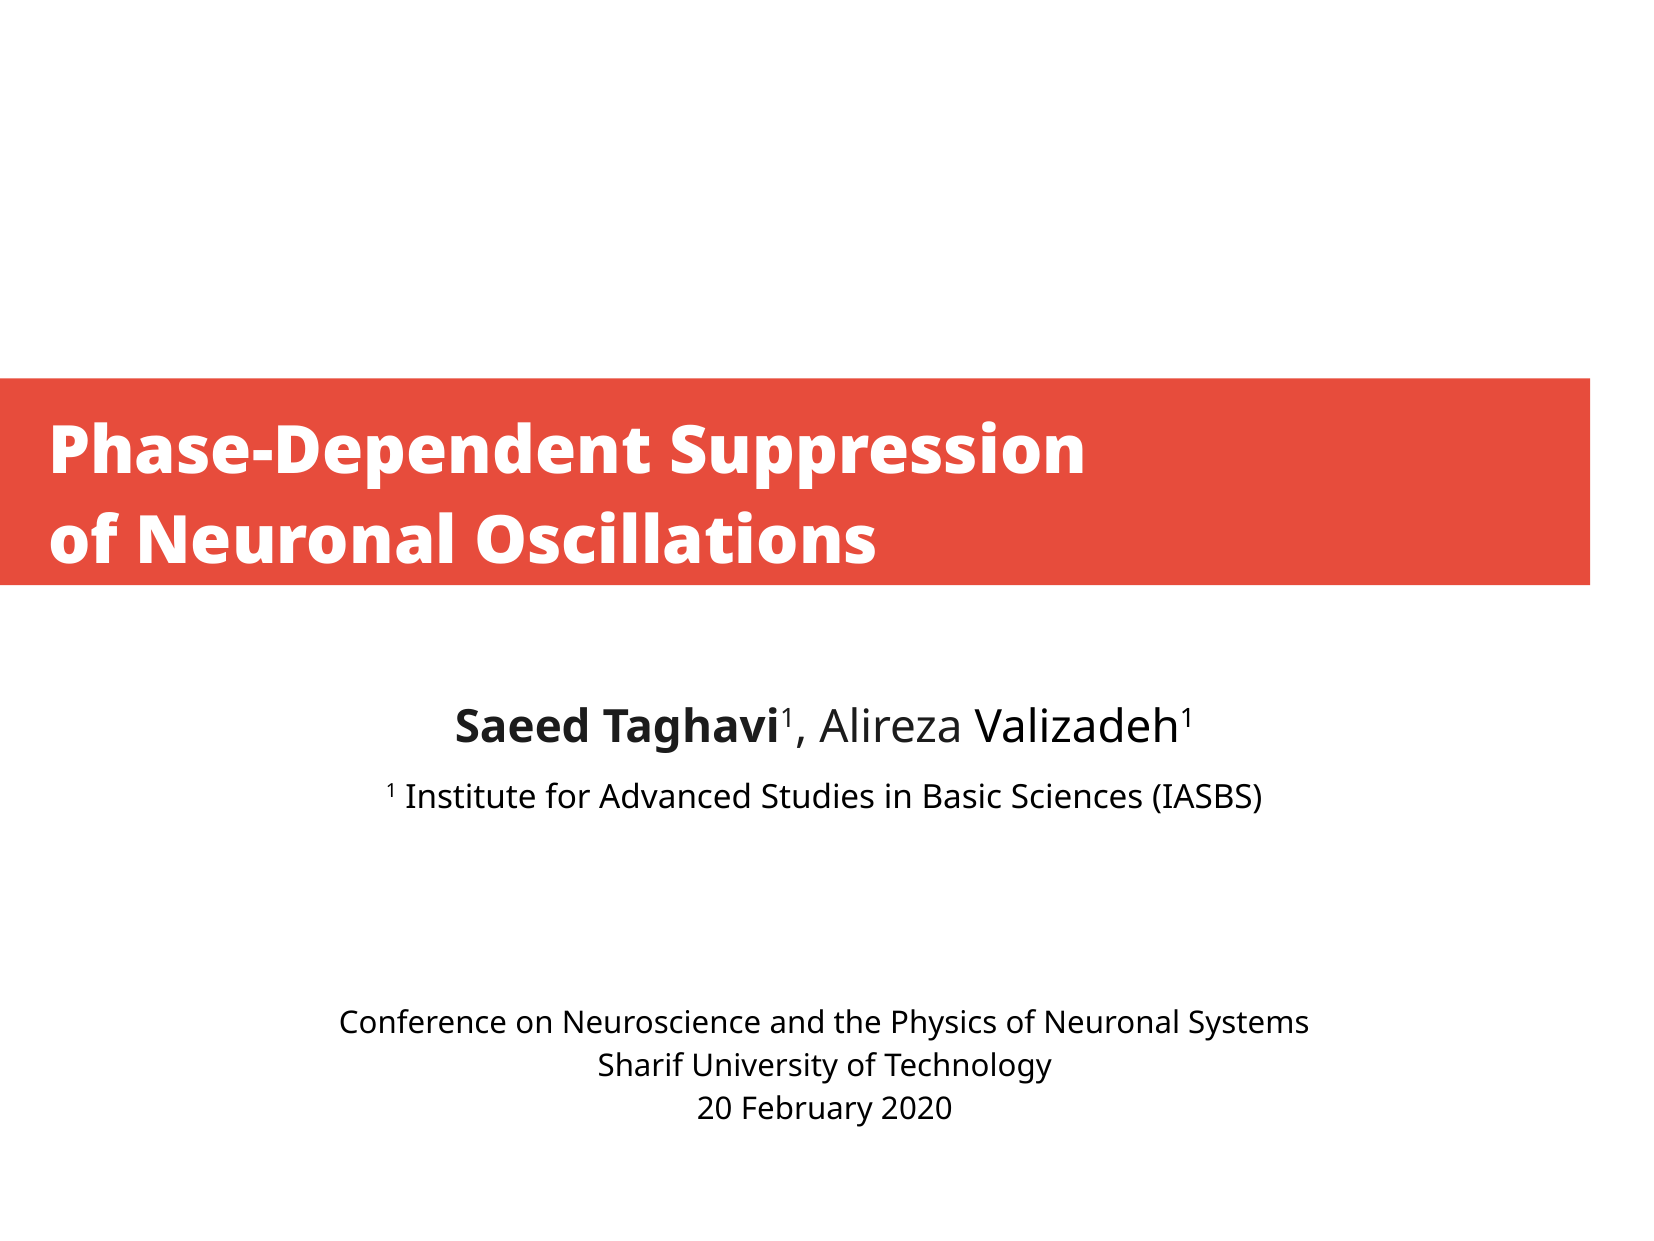

# Phase-Dependent Suppression of Neuronal Oscillations
Saeed Taghavi1, Alireza Valizadeh1
1 Institute for Advanced Studies in Basic Sciences (IASBS)
Conference on Neuroscience and the Physics of Neuronal Systems
Sharif University of Technology
20 February 2020